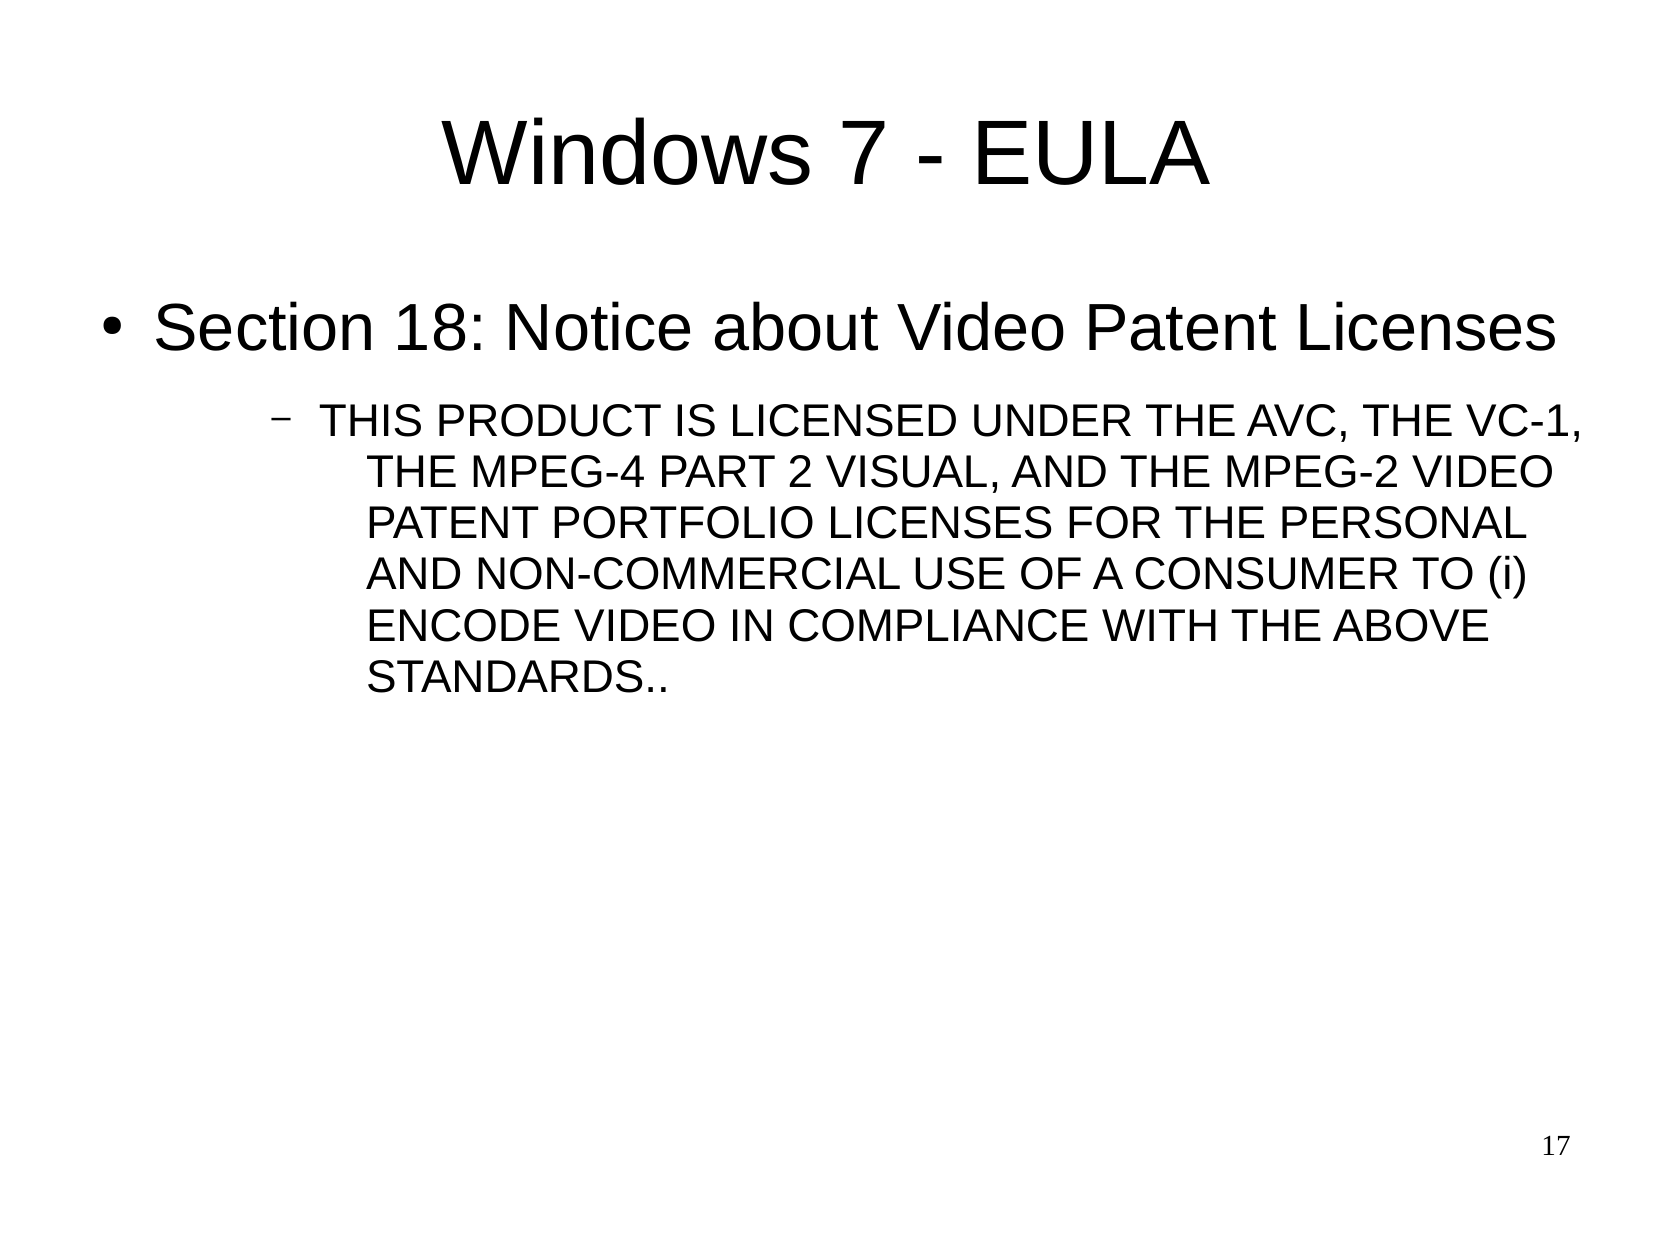

# Windows 7 - EULA
Section 18: Notice about Video Patent Licenses
THIS PRODUCT IS LICENSED UNDER THE AVC, THE VC-1, THE MPEG-4 PART 2 VISUAL, AND THE MPEG-2 VIDEO PATENT PORTFOLIO LICENSES FOR THE PERSONAL AND NON-COMMERCIAL USE OF A CONSUMER TO (i) ENCODE VIDEO IN COMPLIANCE WITH THE ABOVE STANDARDS..
17